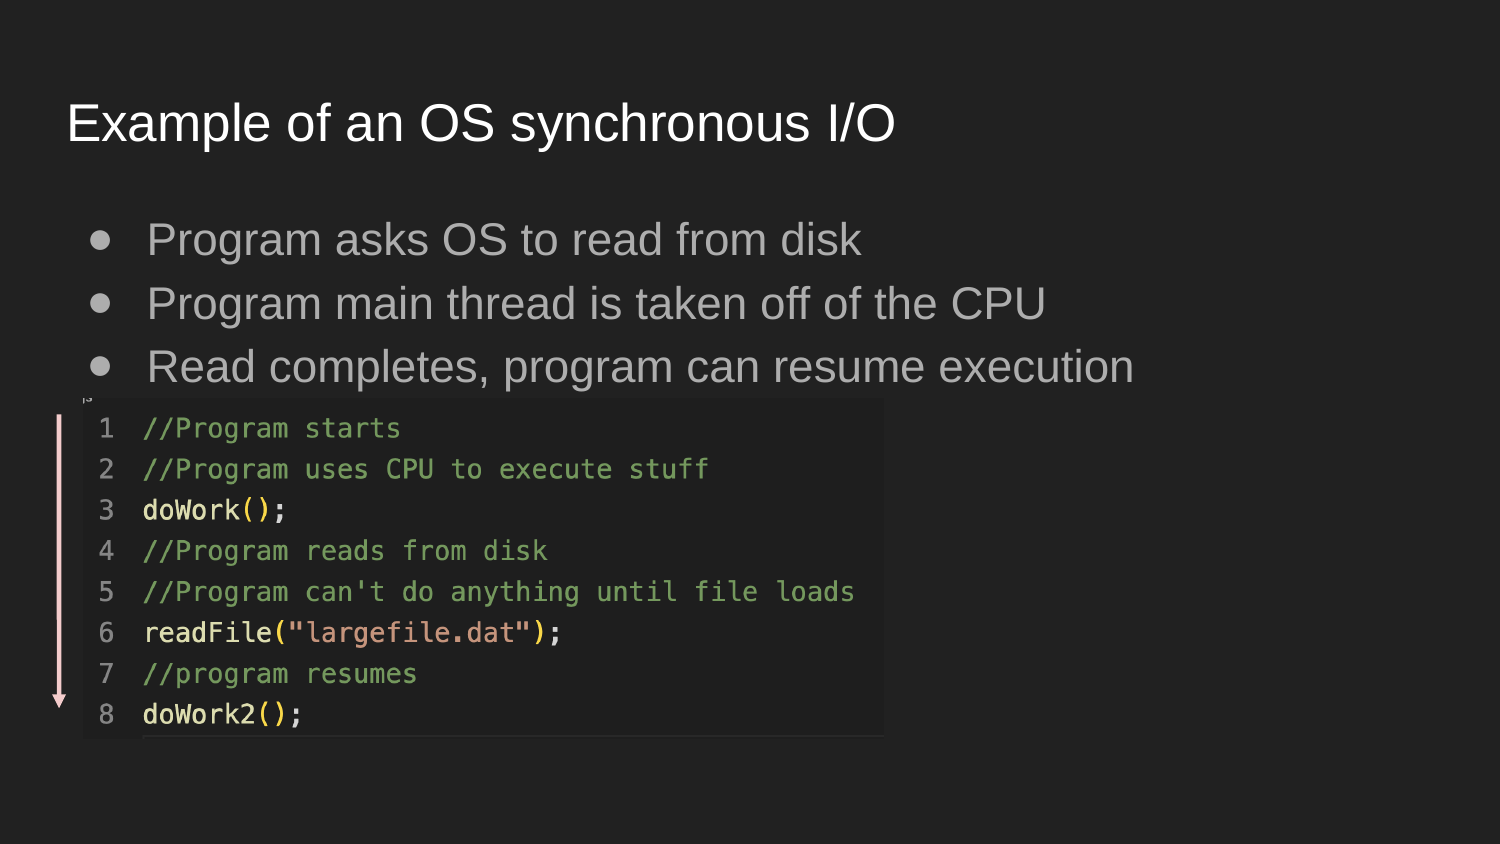

# Example of an OS synchronous I/O
Program asks OS to read from disk
Program main thread is taken off of the CPU
Read completes, program can resume execution